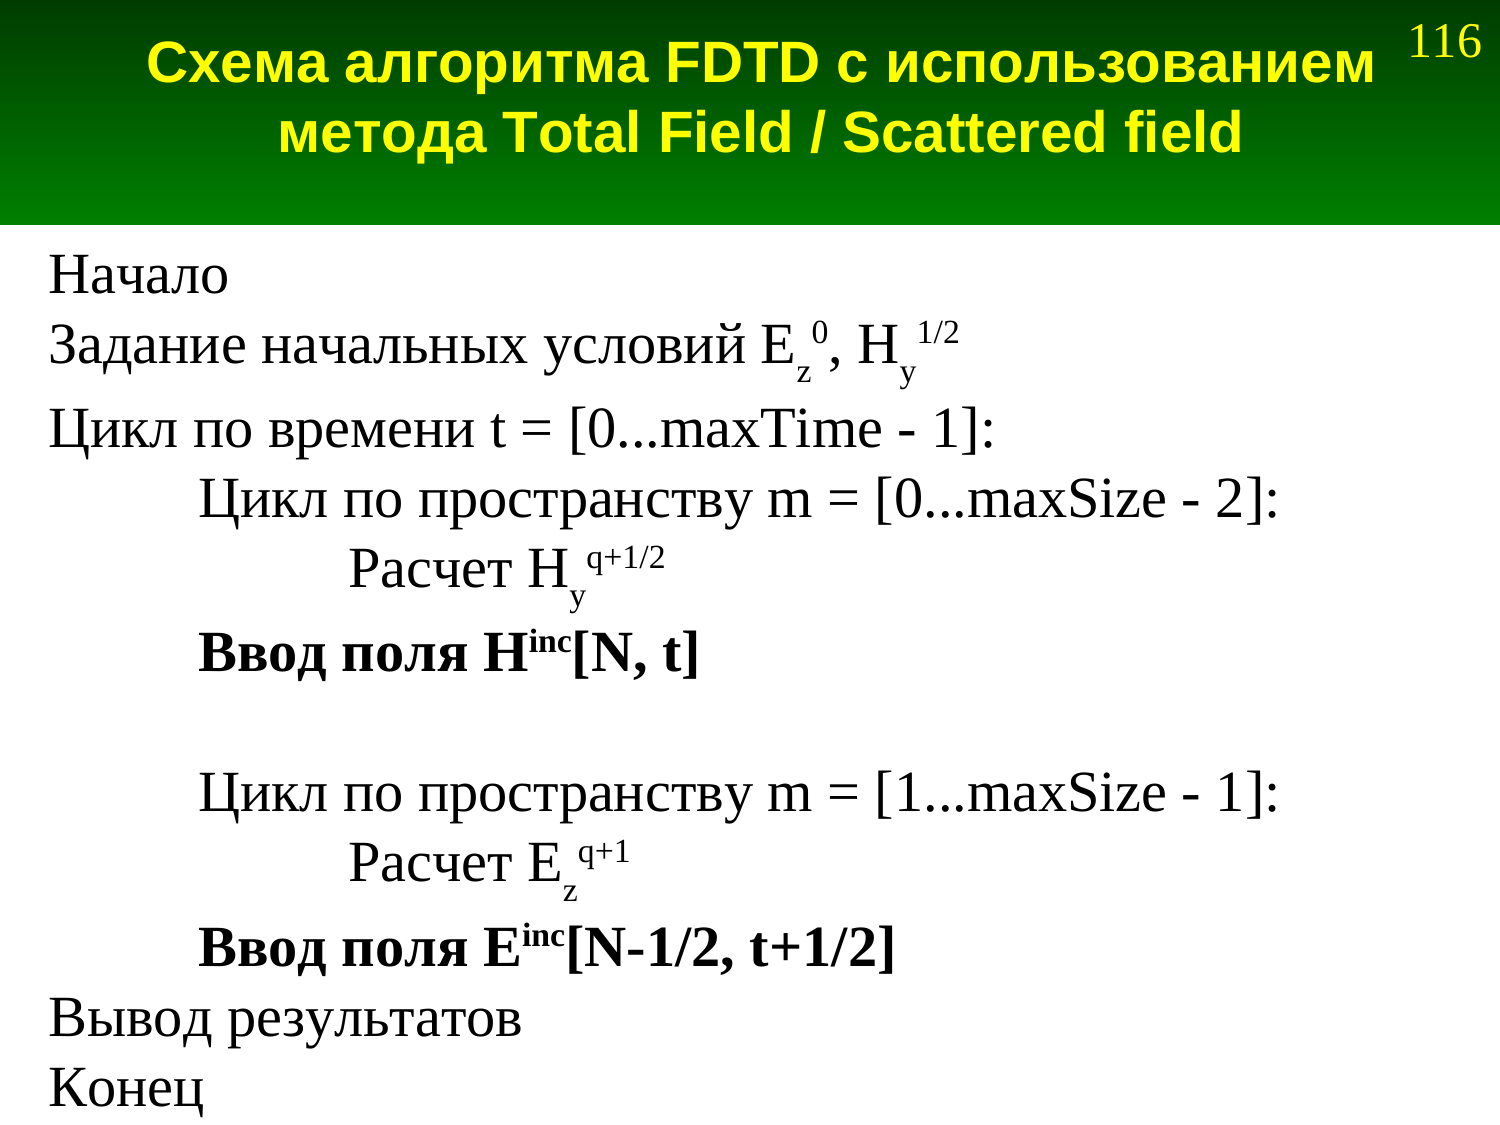

# Схема алгоритма FDTD с использованием метода Total Field / Scattered field
Начало
Задание начальных условий Ez0, Hy1/2
Цикл по времени t = [0...maxTime - 1]:
	Цикл по пространству m = [0...maxSize - 2]:
		Расчет Hyq+1/2
	Ввод поля Hinc[N, t]
	Цикл по пространству m = [1...maxSize - 1]:
		Расчет Ezq+1
	Ввод поля Einc[N-1/2, t+1/2]
Вывод результатов
Конец